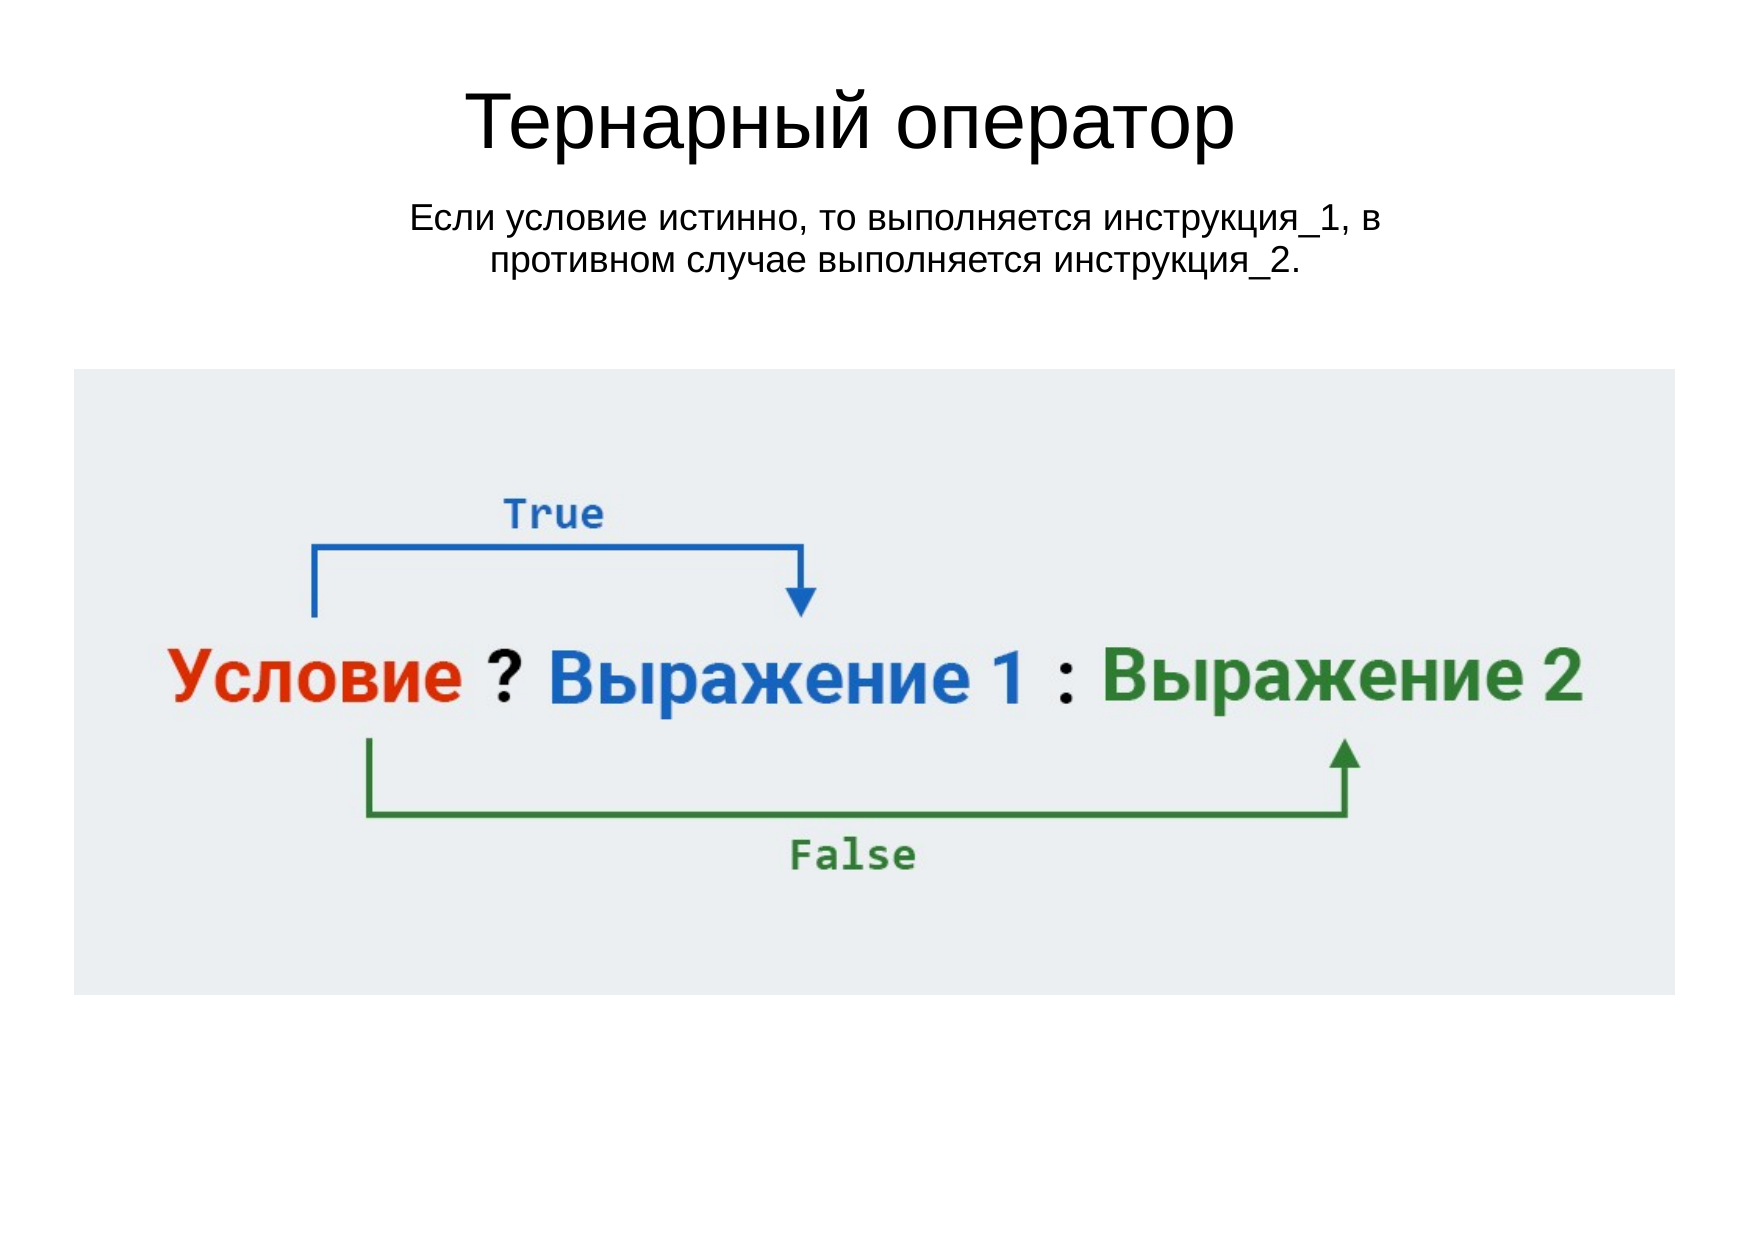

Тернарный оператор
Если условие истинно, то выполняется инструкция_1, в противном случае выполняется инструкция_2.